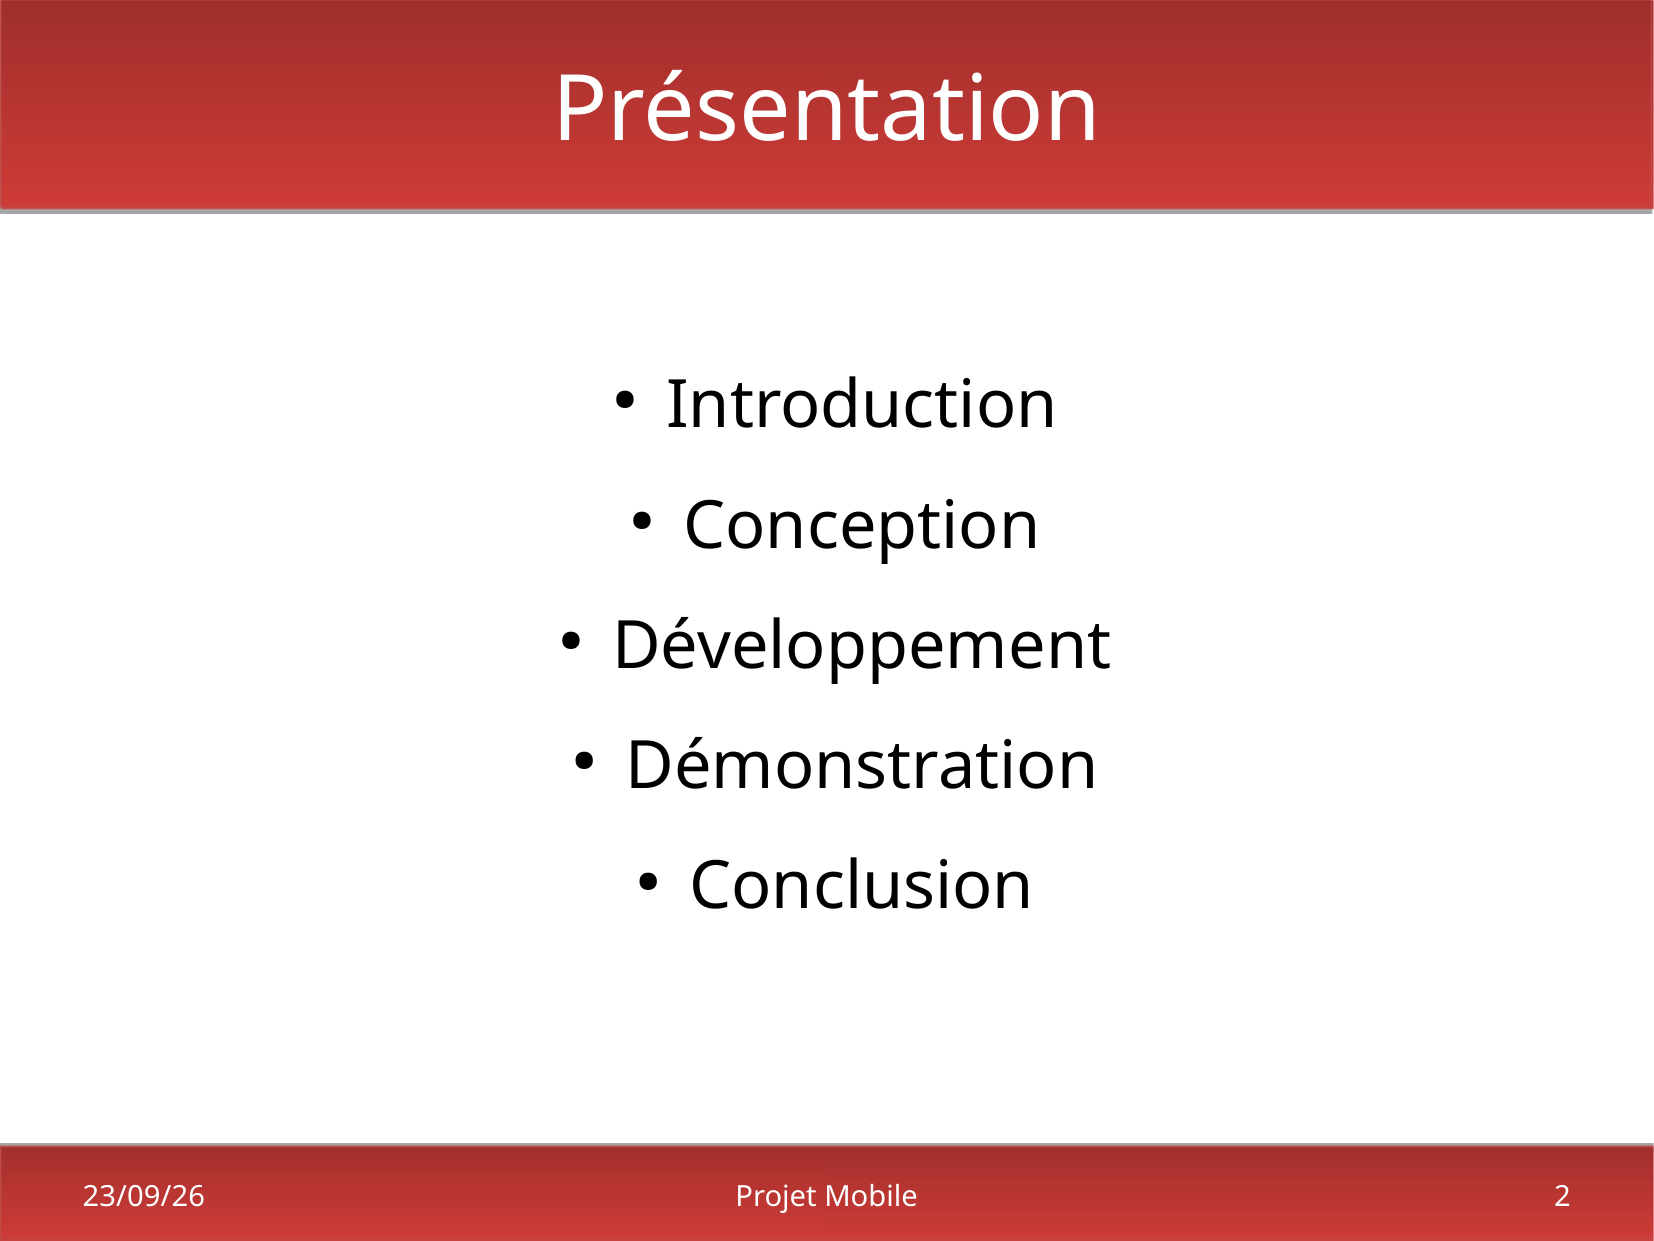

# Présentation
Introduction
Conception
Développement
Démonstration
Conclusion
Projet Mobile
2